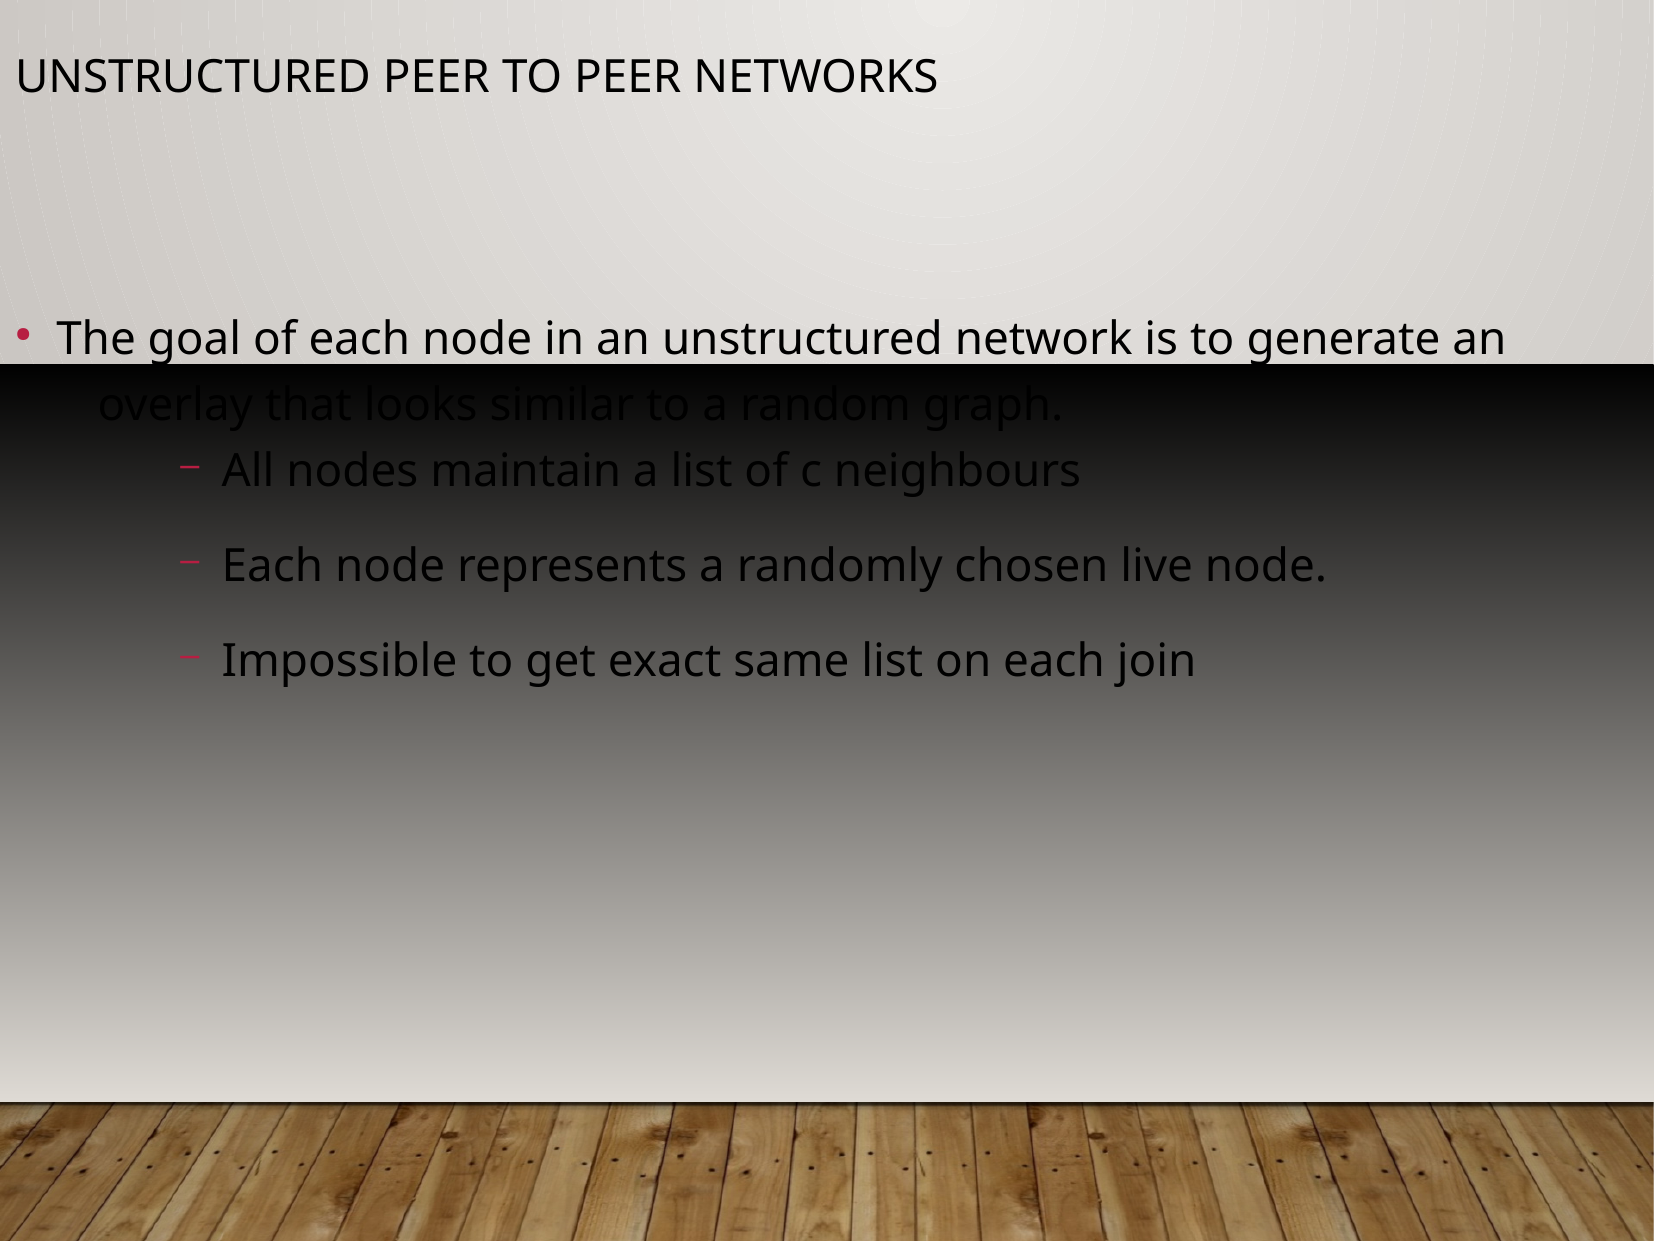

# Unstructured Peer to Peer networks
The goal of each node in an unstructured network is to generate an overlay that looks similar to a random graph.
All nodes maintain a list of c neighbours
Each node represents a randomly chosen live node.
Impossible to get exact same list on each join